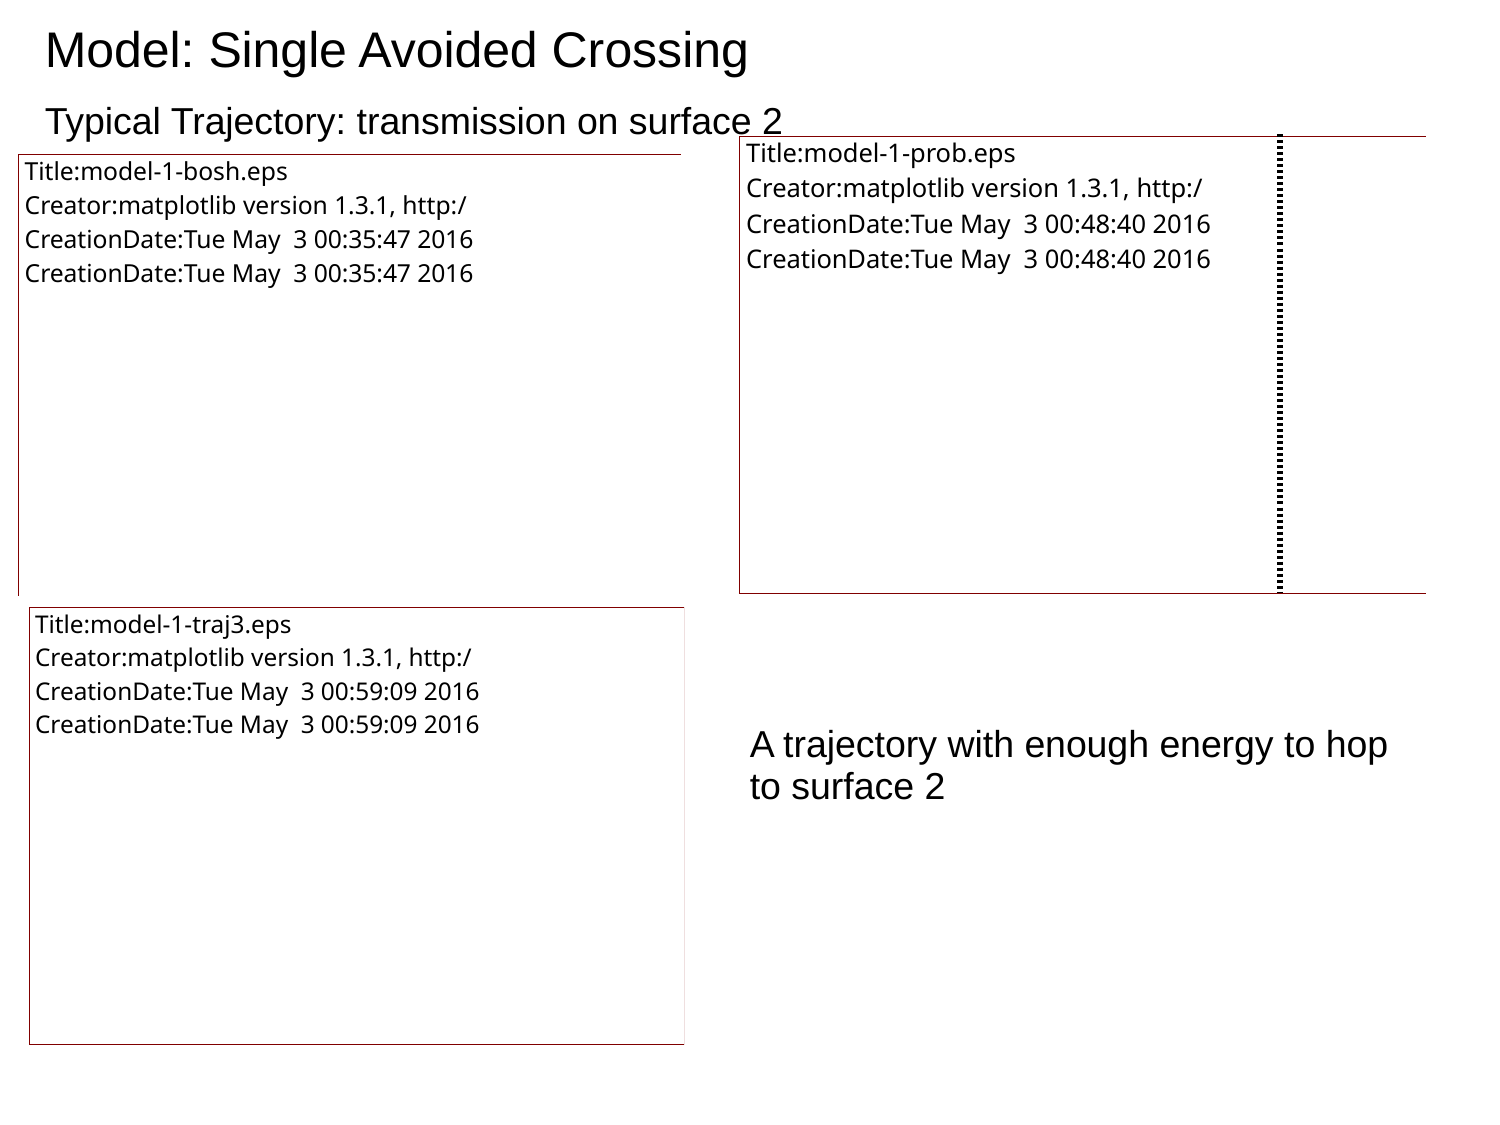

Model: Single Avoided Crossing
Typical Trajectory: transmission on surface 2
A trajectory with enough energy to hop to surface 2